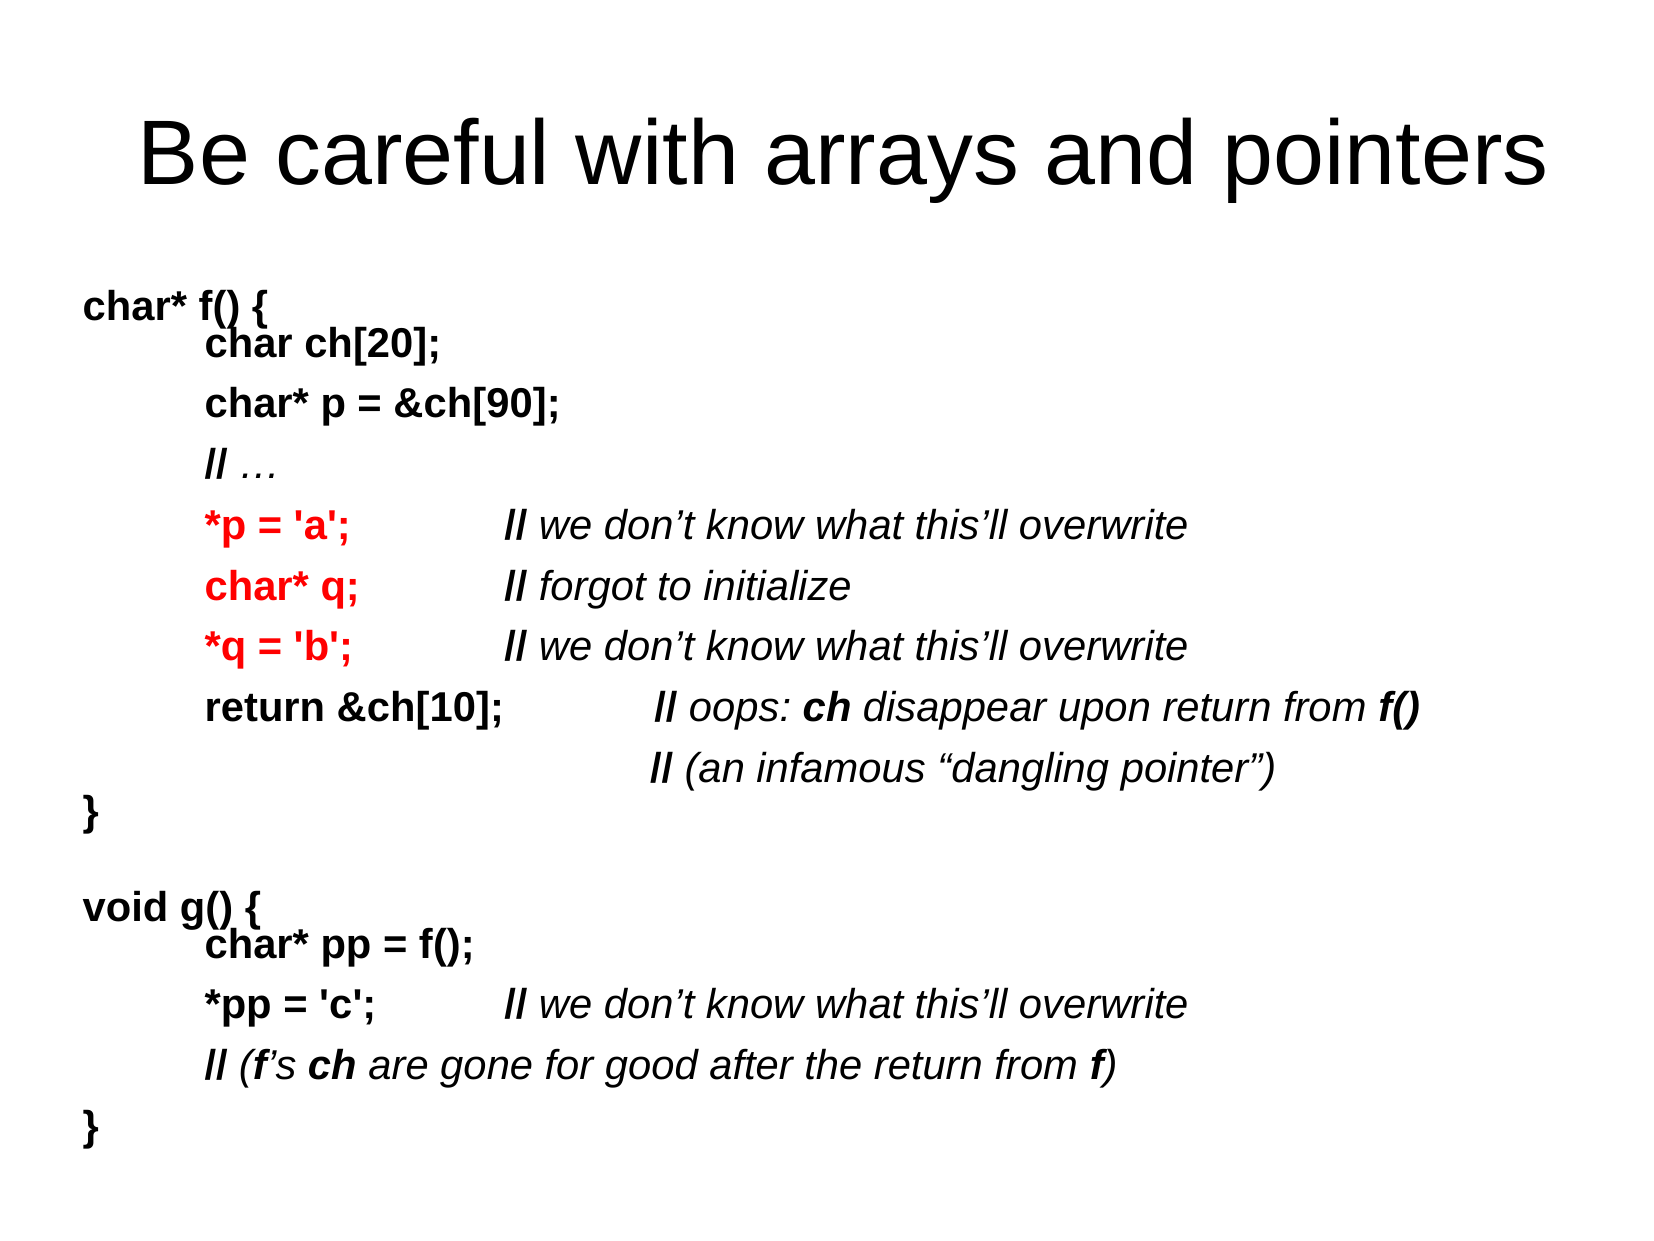

# Be careful with arrays and pointers
char* f() {
char ch[20];
char* p = &ch[90];
// …
*p = 'a';		// we don’t know what this’ll overwrite
char* q;	// forgot to initialize
*q = 'b';		// we don’t know what this’ll overwrite
return &ch[10]; 	// oops: ch disappear upon return from f()
 // (an infamous “dangling pointer”)
}
void g() {
char* pp = f();
*pp = 'c';	// we don’t know what this’ll overwrite
// (f’s ch are gone for good after the return from f)
}